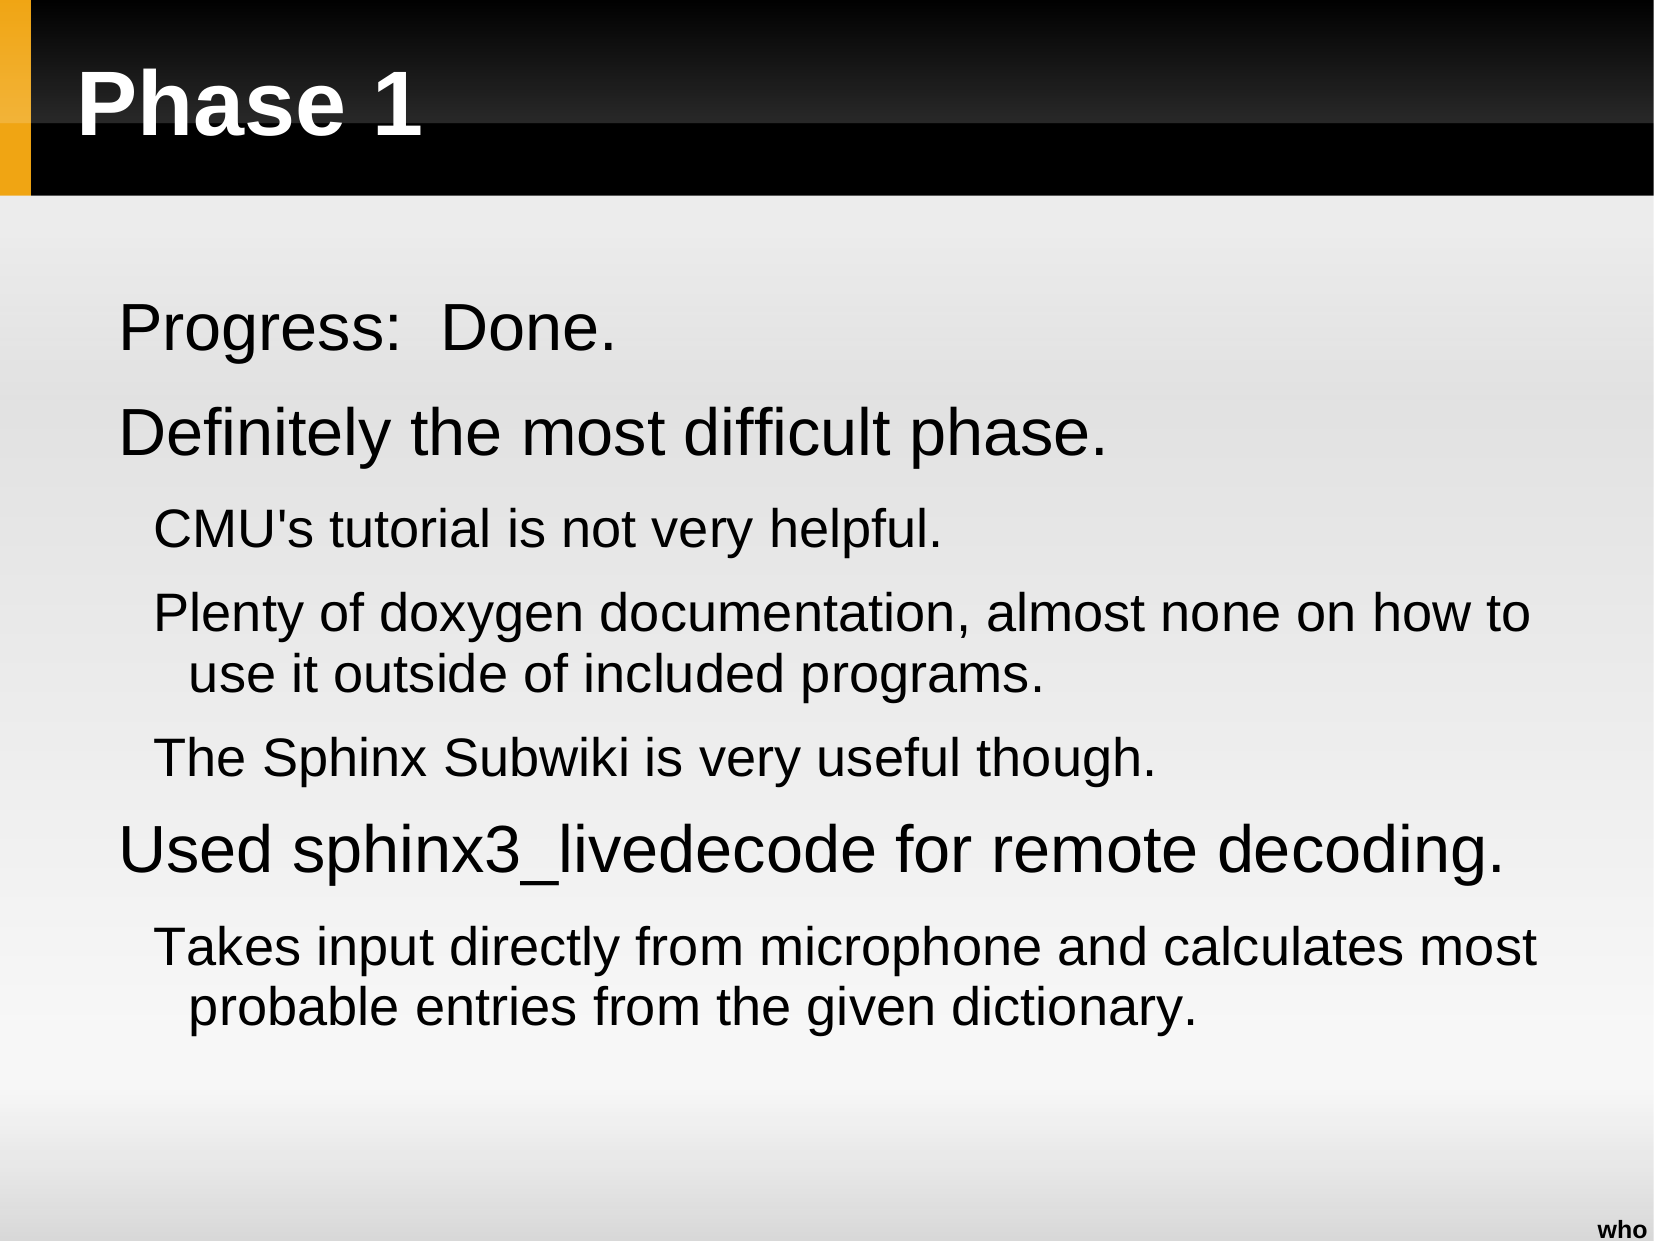

# Phase 1
Progress: Done.
Definitely the most difficult phase.
CMU's tutorial is not very helpful.
Plenty of doxygen documentation, almost none on how to use it outside of included programs.
The Sphinx Subwiki is very useful though.
Used sphinx3_livedecode for remote decoding.
Takes input directly from microphone and calculates most probable entries from the given dictionary.
who